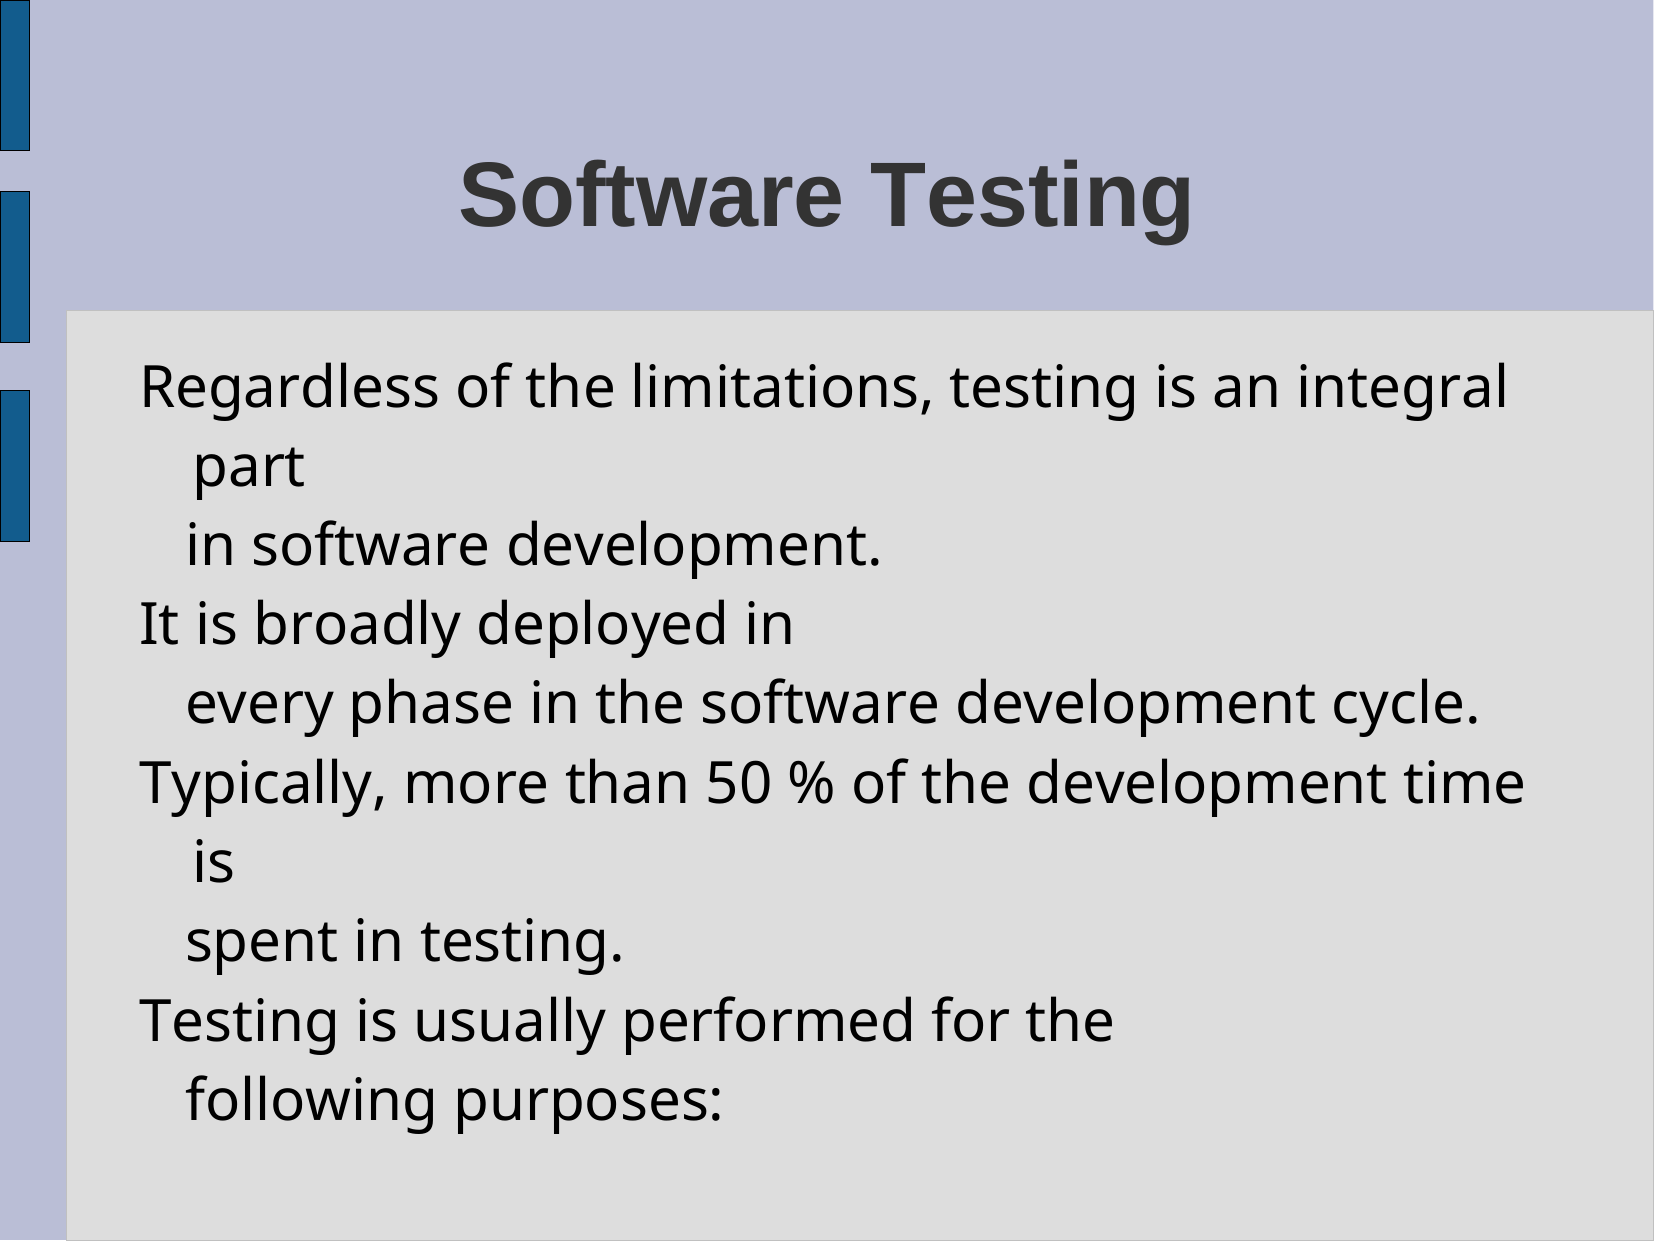

# Software Testing
Regardless of the limitations, testing is an integral part
 in software development.
It is broadly deployed in
 every phase in the software development cycle.
Typically, more than 50 % of the development time is
 spent in testing.
Testing is usually performed for the
 following purposes: